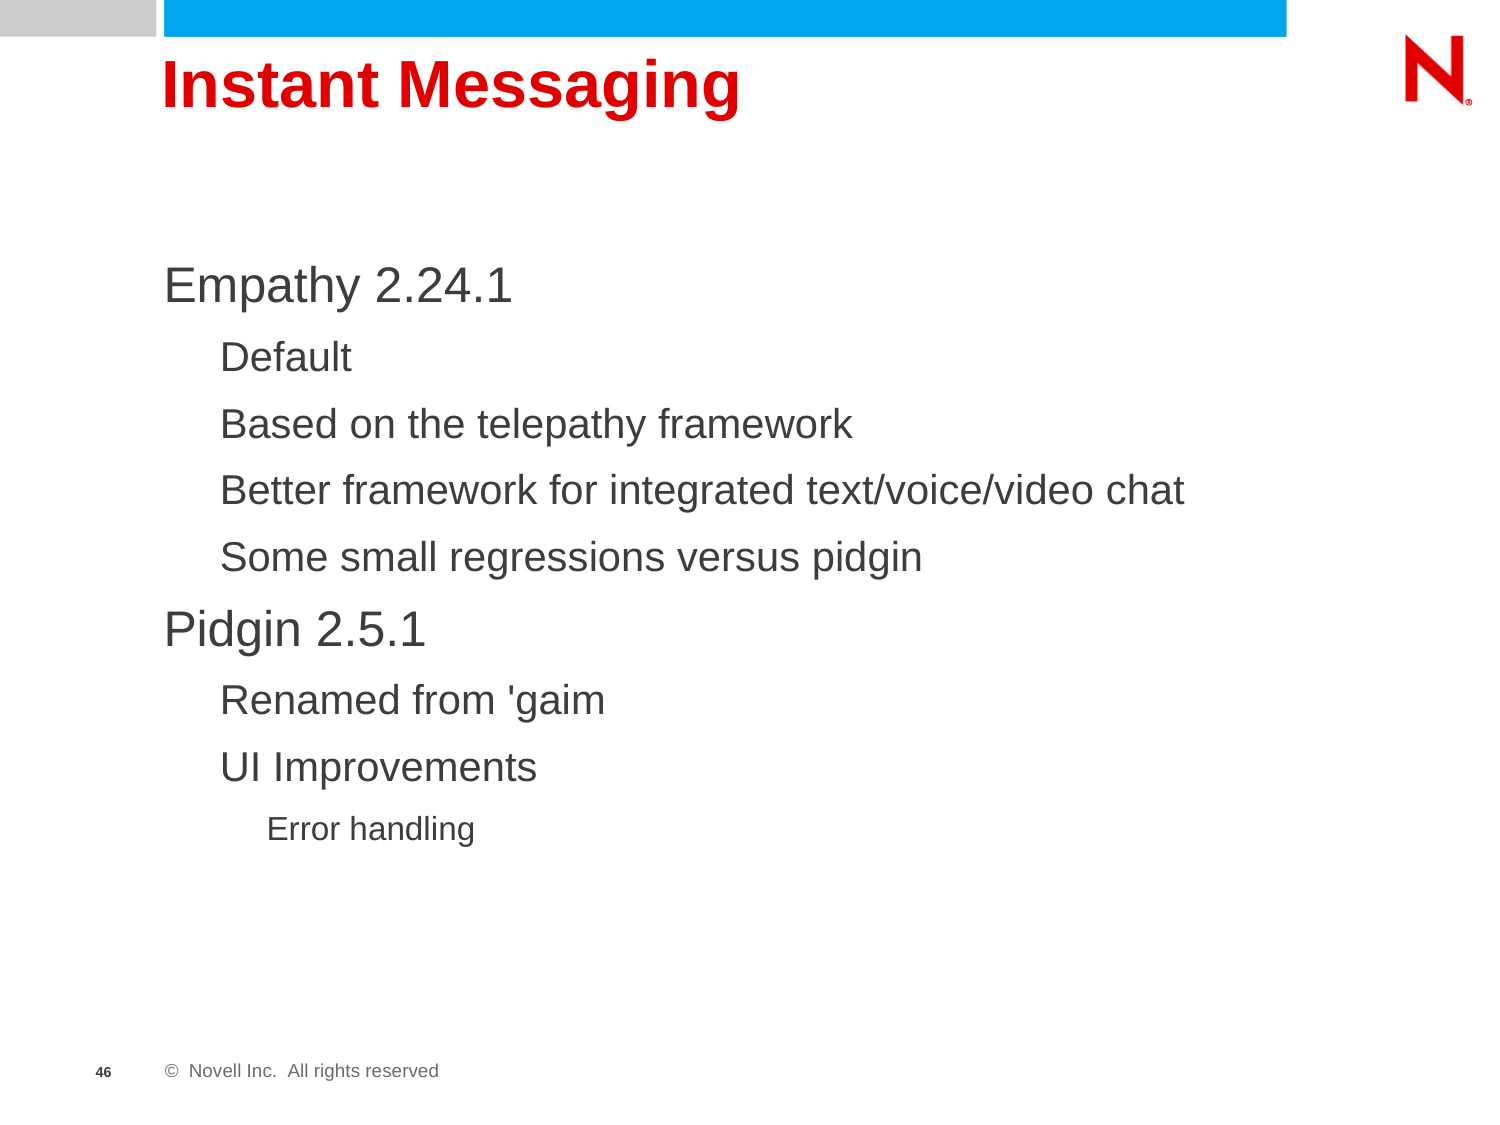

# Instant Messaging
Empathy 2.24.1
Default
Based on the telepathy framework
Better framework for integrated text/voice/video chat
Some small regressions versus pidgin
Pidgin 2.5.1
Renamed from 'gaim
UI Improvements
Error handling